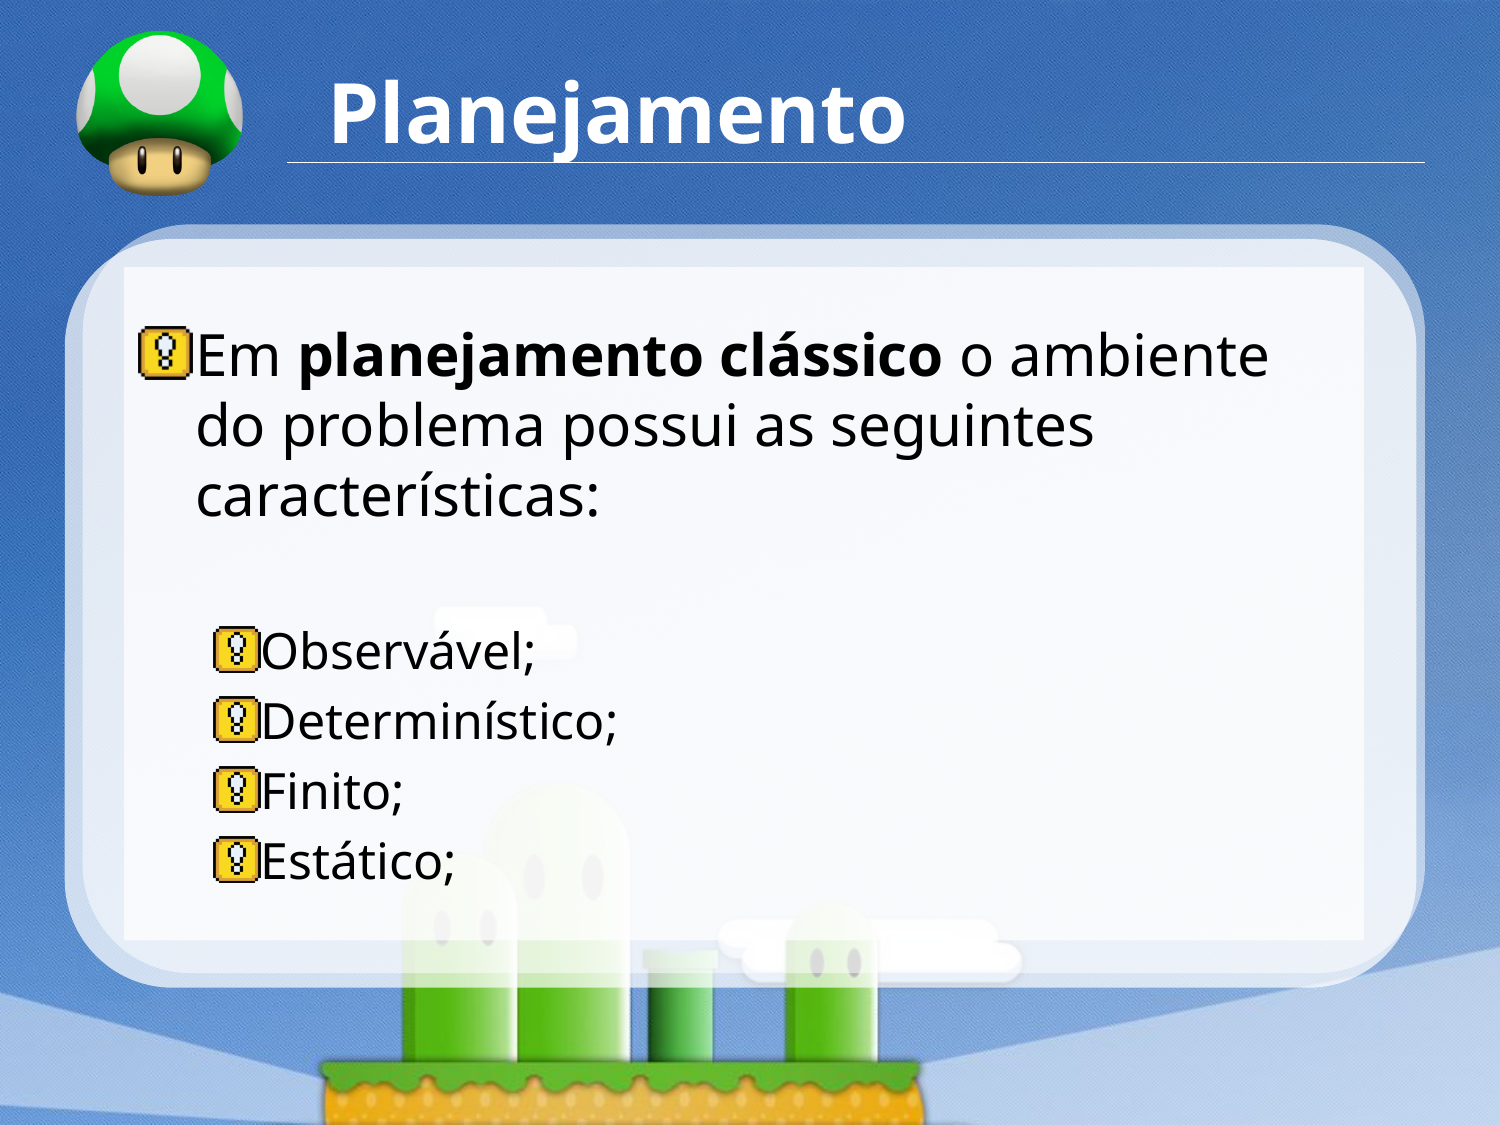

# Planejamento
Em planejamento clássico o ambiente do problema possui as seguintes características:
Observável;
Determinístico;
Finito;
Estático;